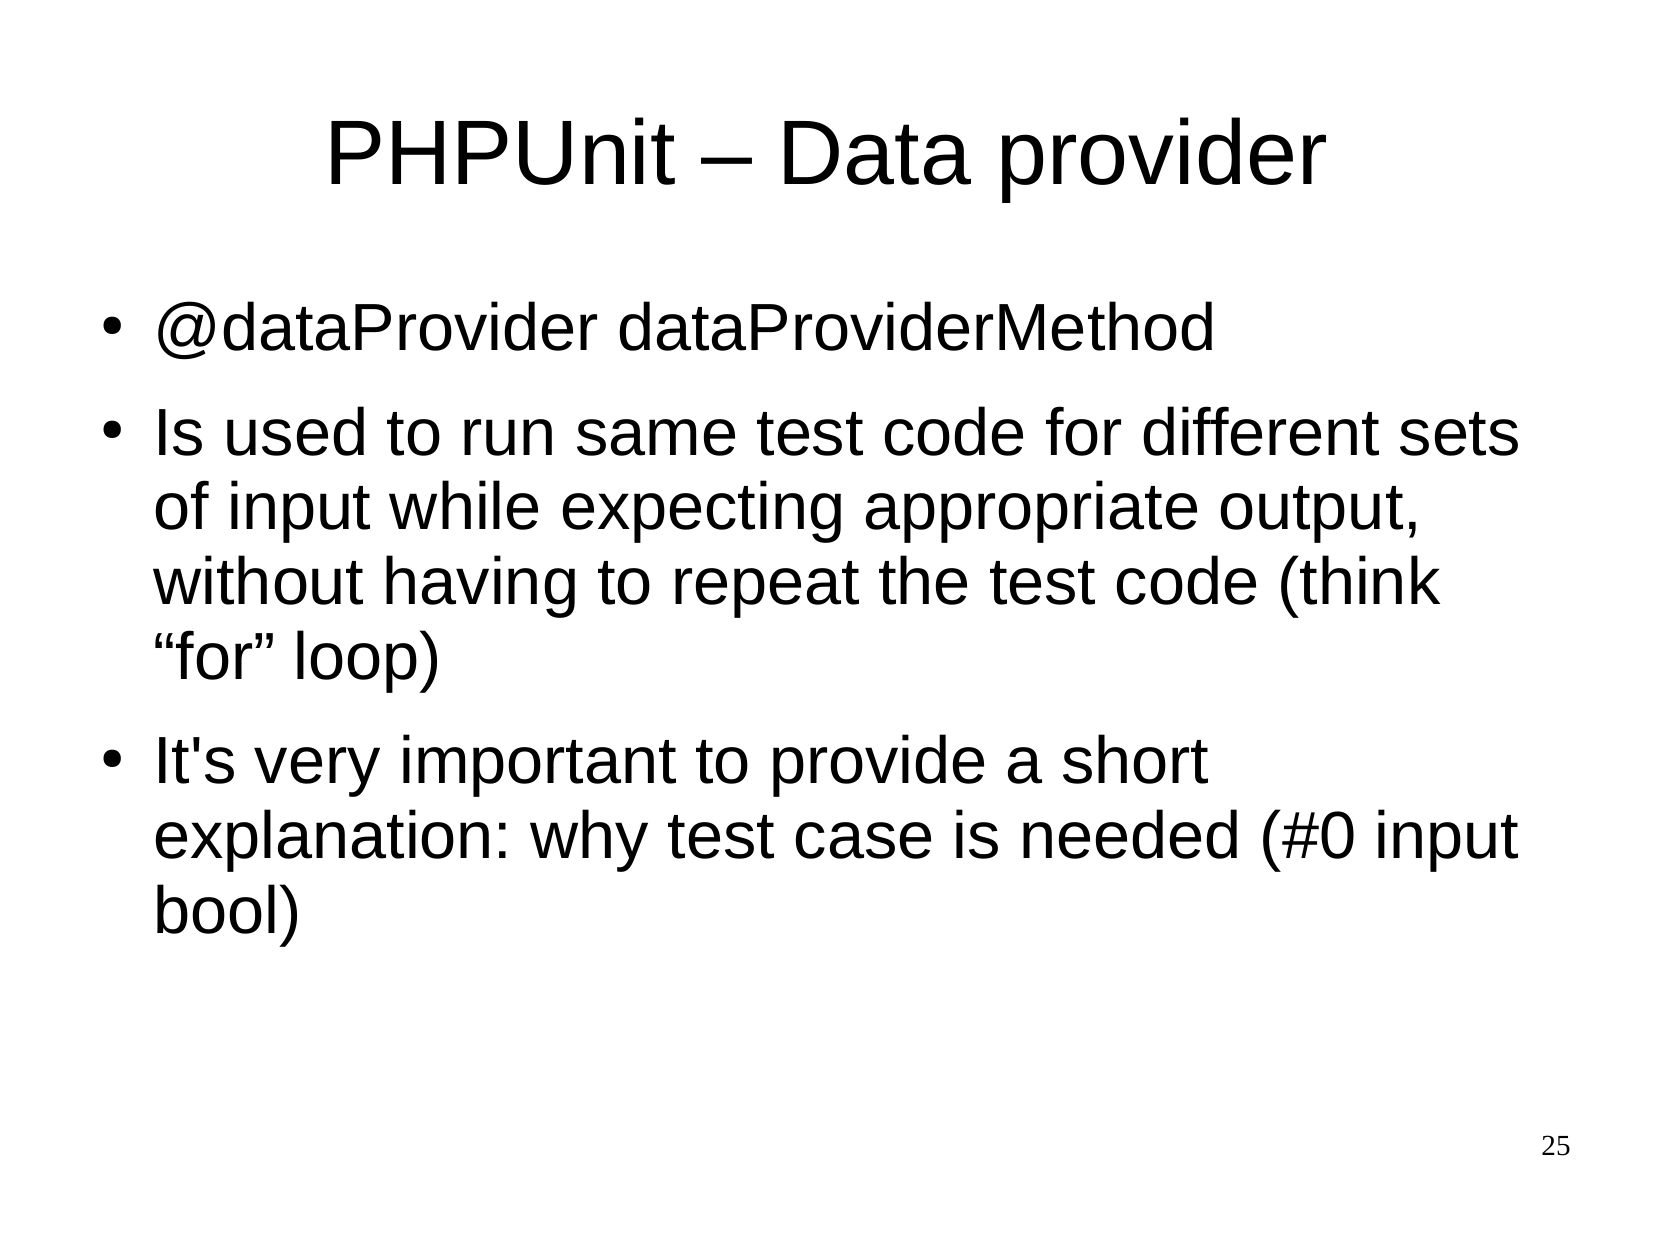

# PHPUnit – Data provider
@dataProvider dataProviderMethod
Is used to run same test code for different sets of input while expecting appropriate output, without having to repeat the test code (think “for” loop)
It's very important to provide a short explanation: why test case is needed (#0 input bool)
25